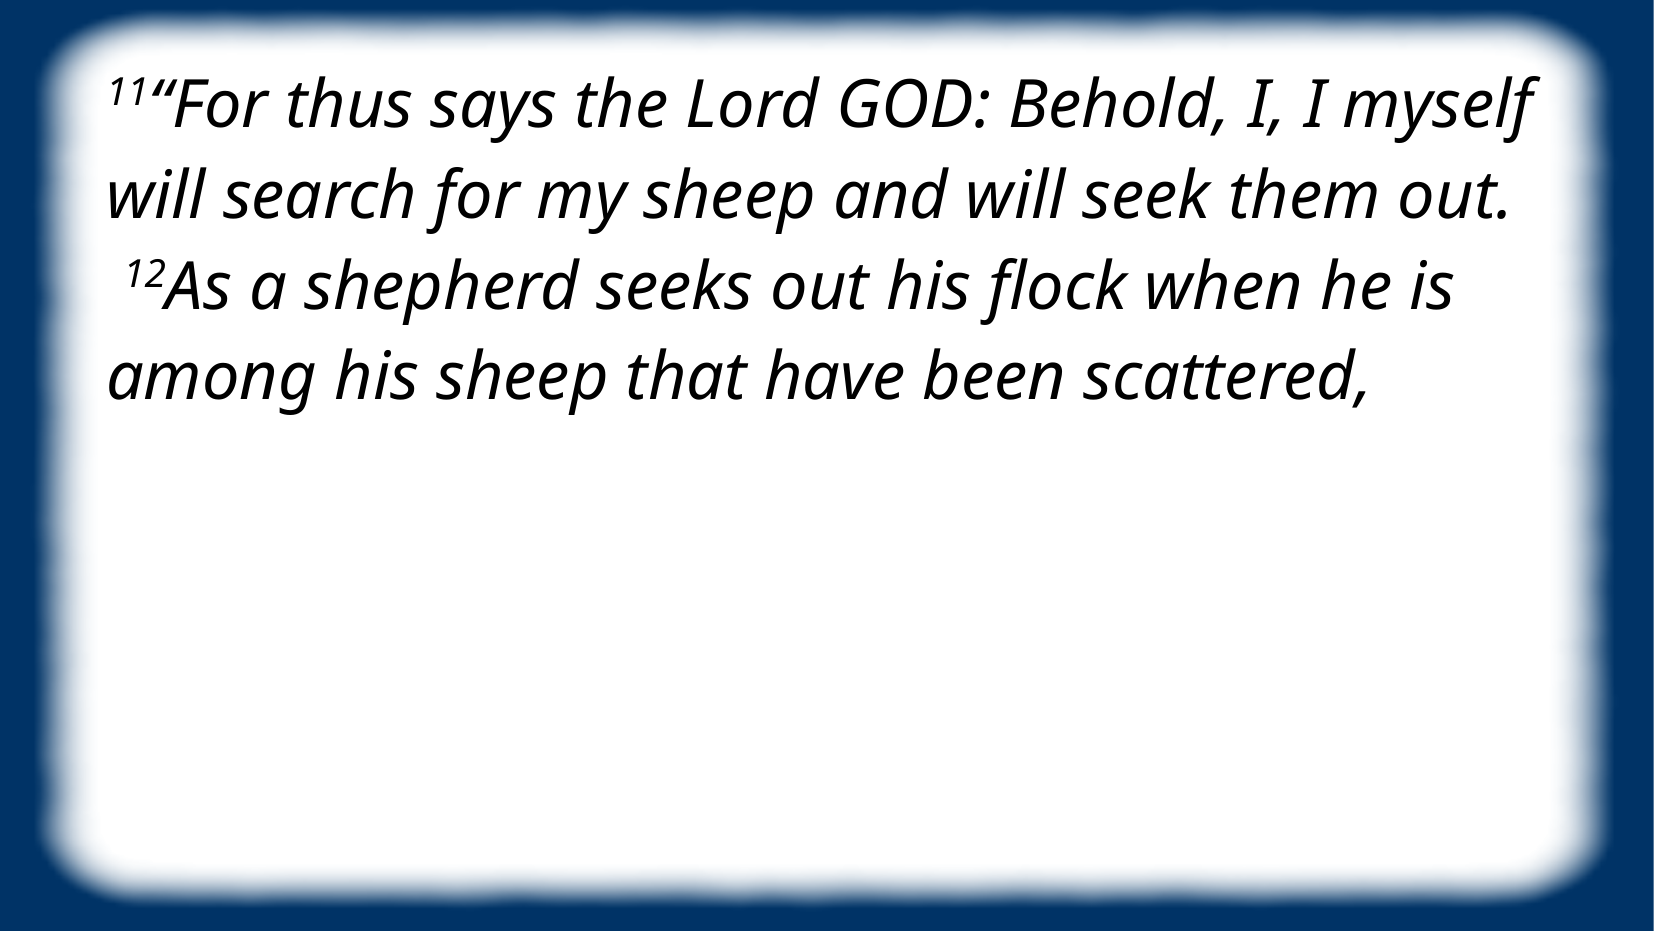

11“For thus says the Lord GOD: Behold, I, I myself will search for my sheep and will seek them out. 12As a shepherd seeks out his flock when he is among his sheep that have been scattered,